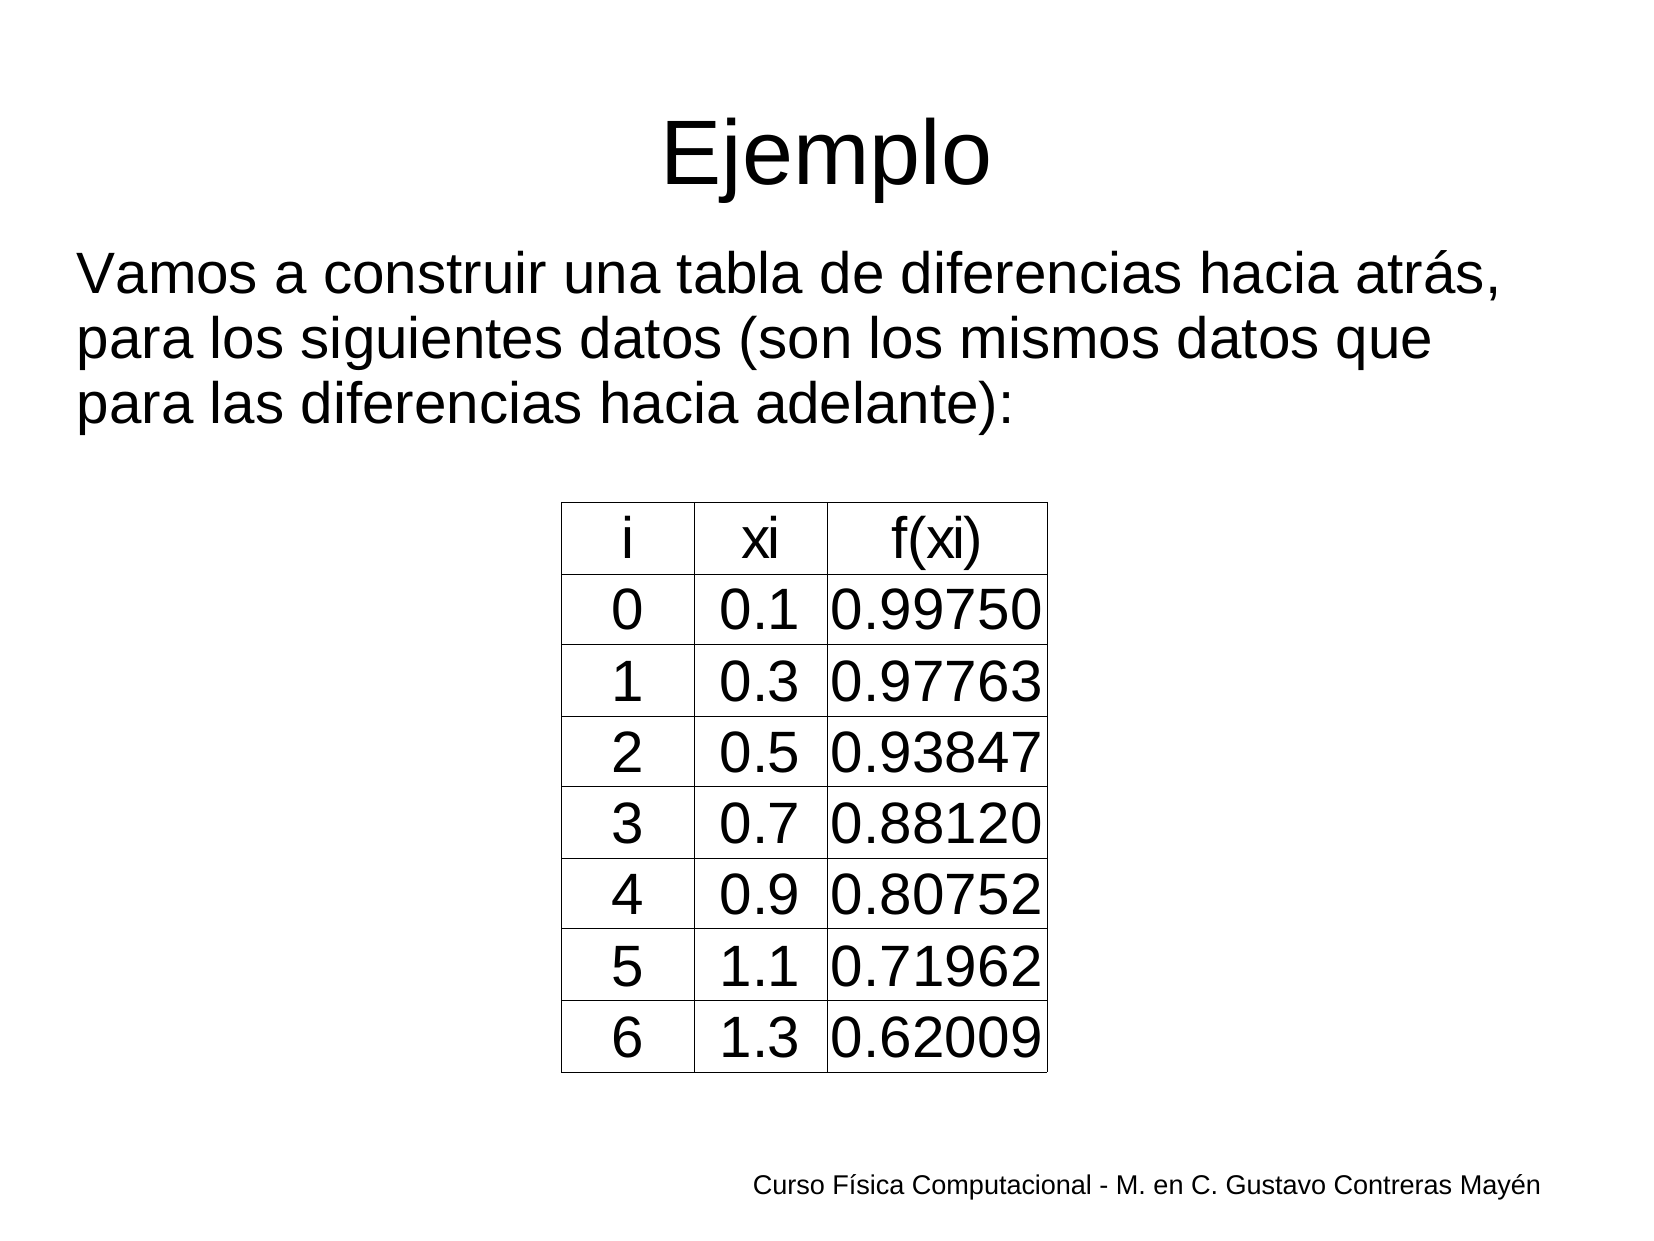

# Ejemplo
Vamos a construir una tabla de diferencias hacia atrás, para los siguientes datos (son los mismos datos que para las diferencias hacia adelante):